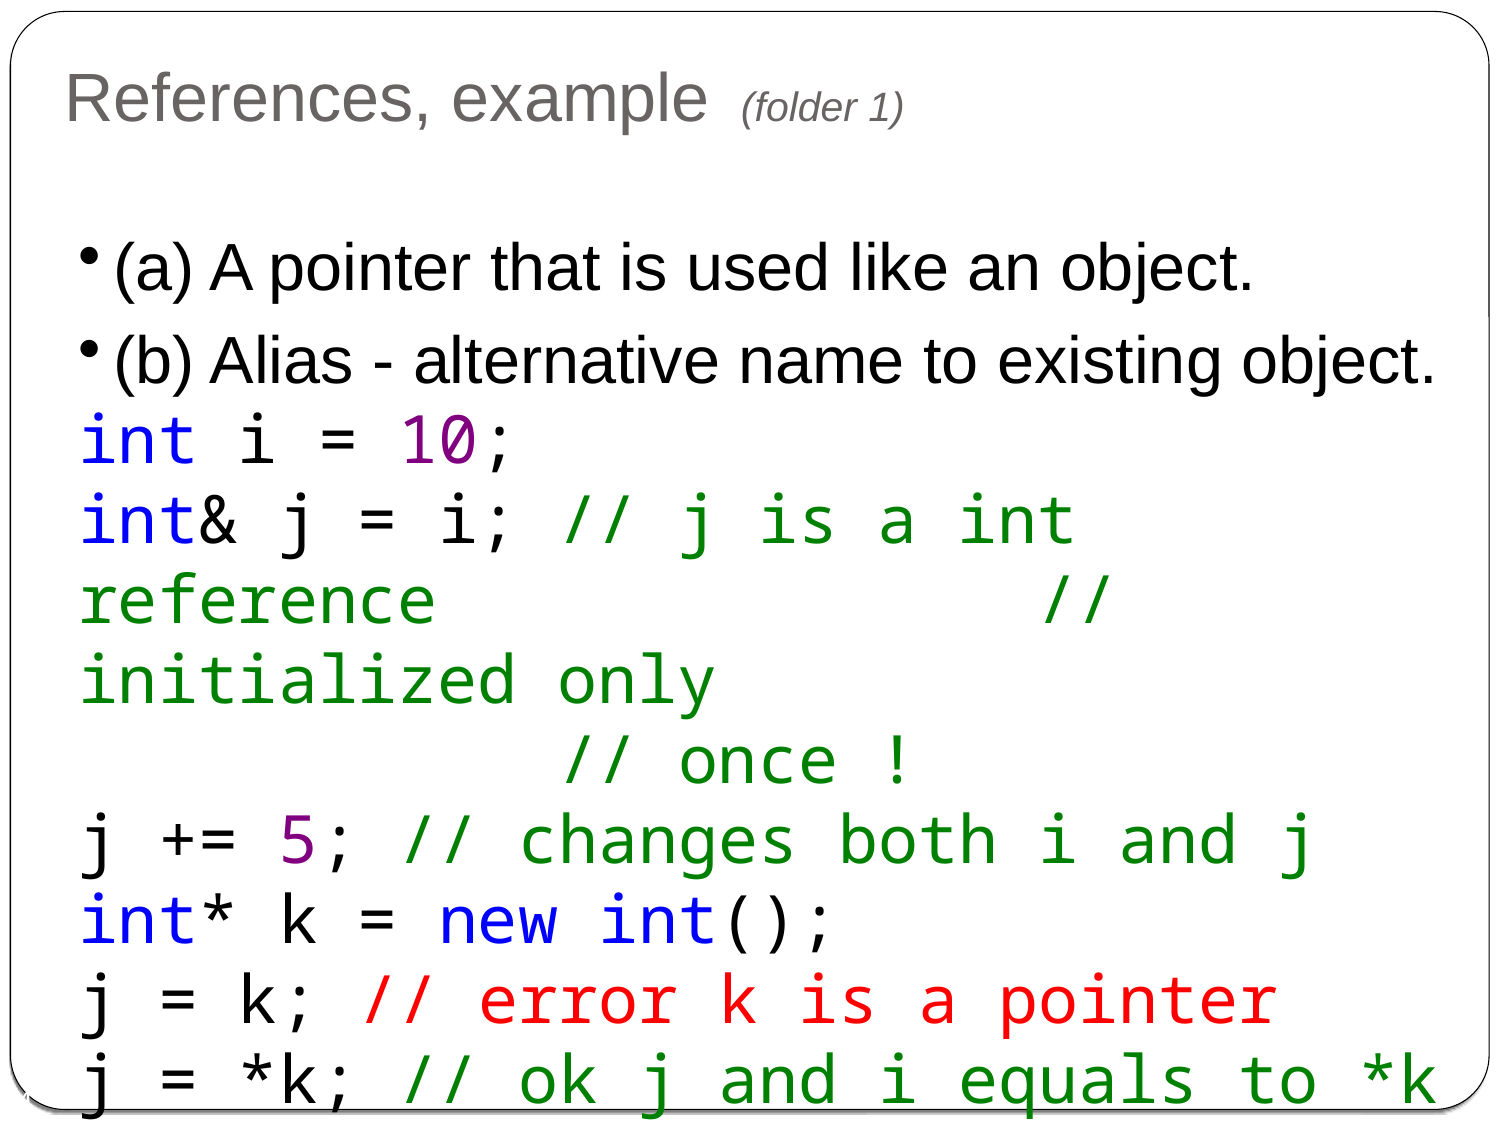

# References, example (folder 1)
(a) A pointer that is used like an object.
(b) Alias - alternative name to existing object.
int i = 10;
int& j = i; // j is a int reference // initialized only
 // once !
j += 5; // changes both i and j
int* k = new int();
j = k; // error k is a pointer
j = *k; // ok j and i equals to *k